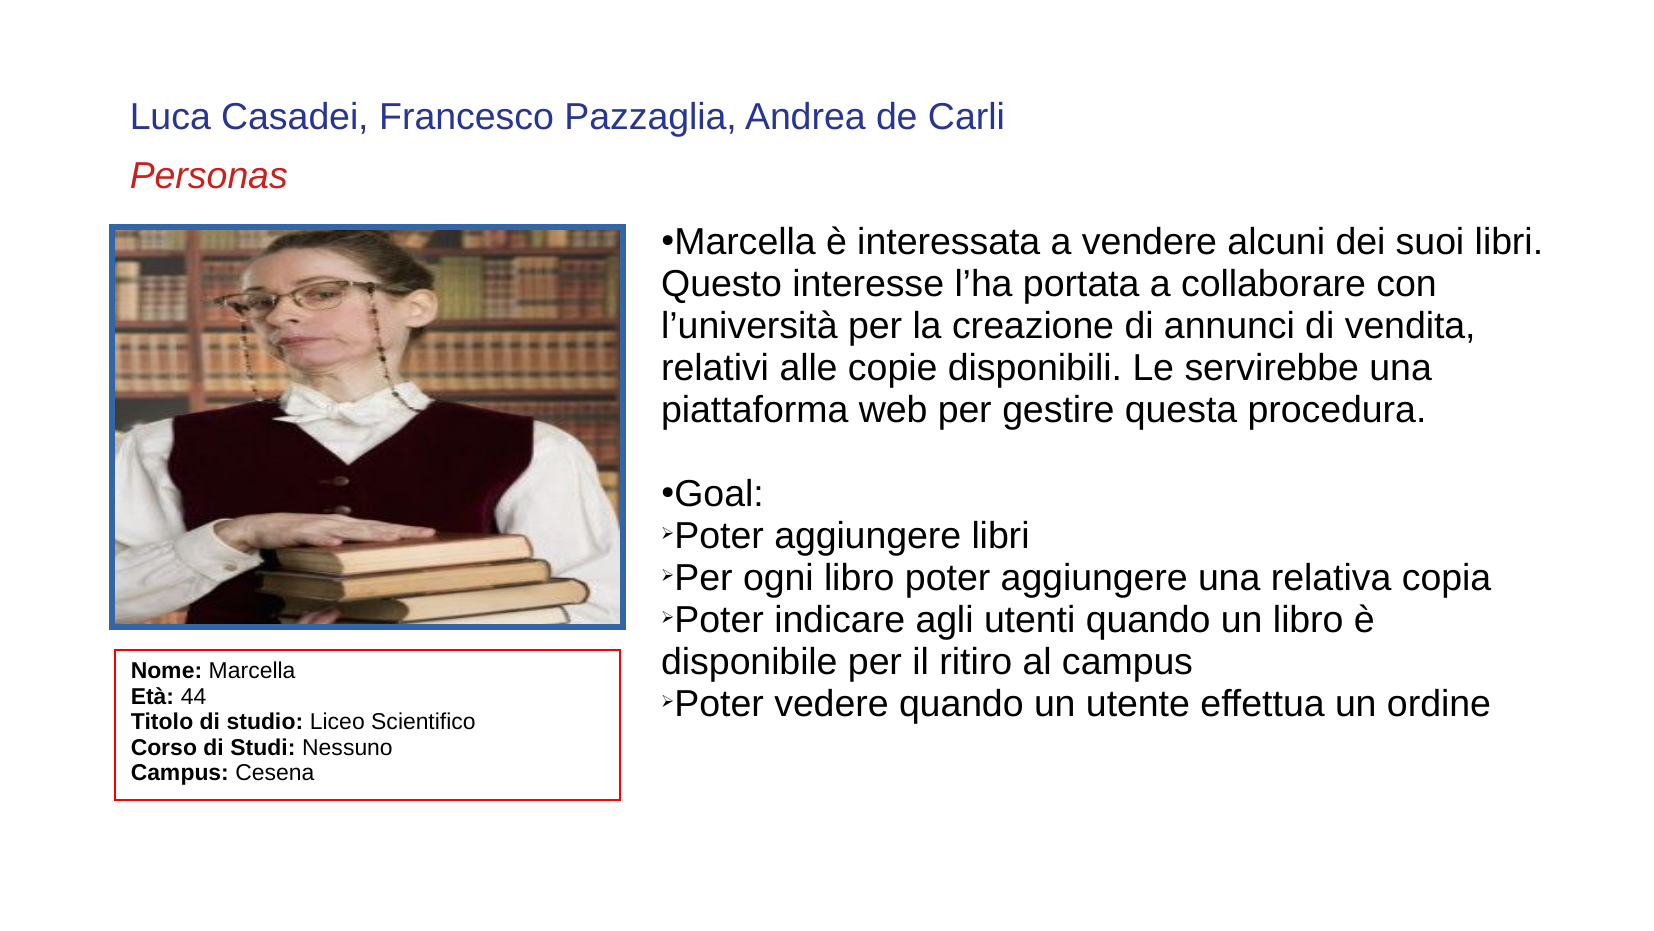

Luca Casadei, Francesco Pazzaglia, Andrea de Carli
Personas
Marcella è interessata a vendere alcuni dei suoi libri. Questo interesse l’ha portata a collaborare con l’università per la creazione di annunci di vendita, relativi alle copie disponibili. Le servirebbe una piattaforma web per gestire questa procedura.
Goal:
Poter aggiungere libri
Per ogni libro poter aggiungere una relativa copia
Poter indicare agli utenti quando un libro è disponibile per il ritiro al campus
Poter vedere quando un utente effettua un ordine
Nome: Marcella
Età: 44
Titolo di studio: Liceo Scientifico
Corso di Studi: Nessuno
Campus: Cesena